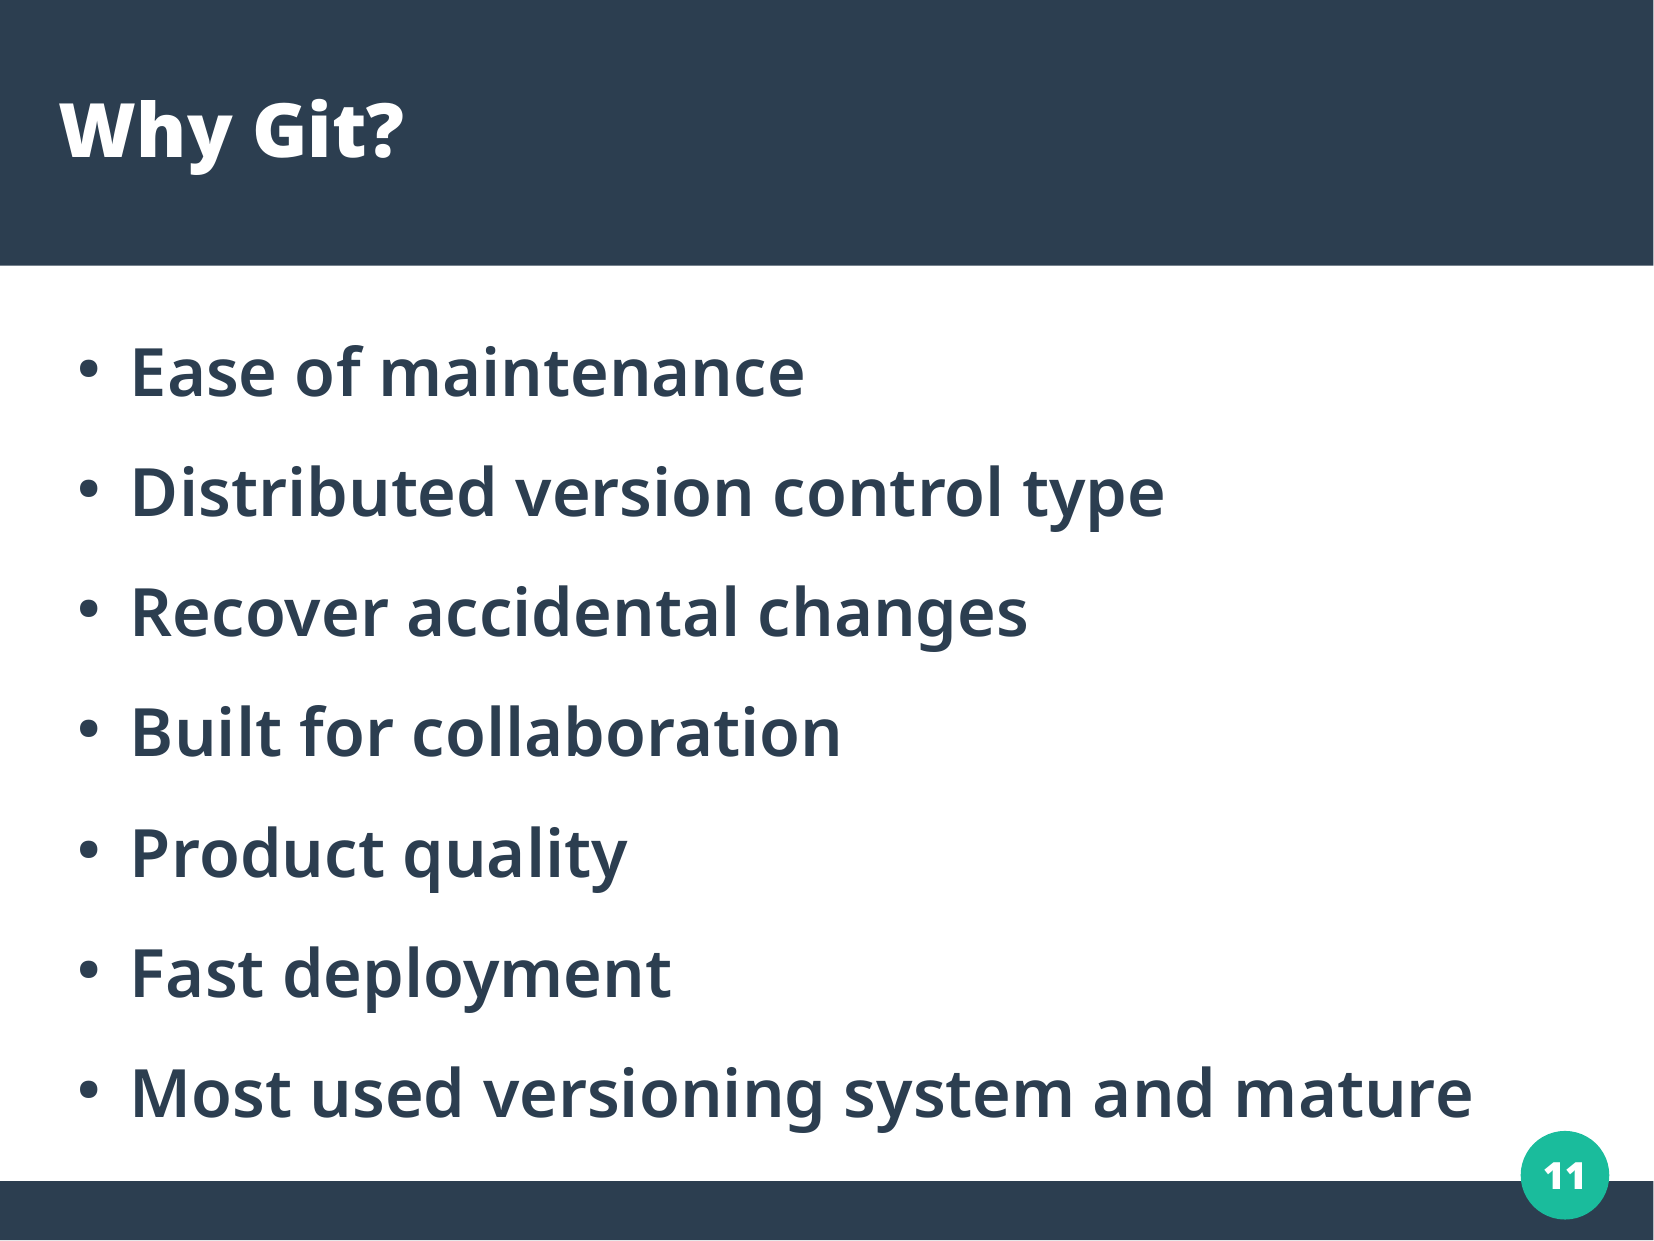

# Why Git?
Ease of maintenance
Distributed version control type
Recover accidental changes
Built for collaboration
Product quality
Fast deployment
Most used versioning system and mature
11